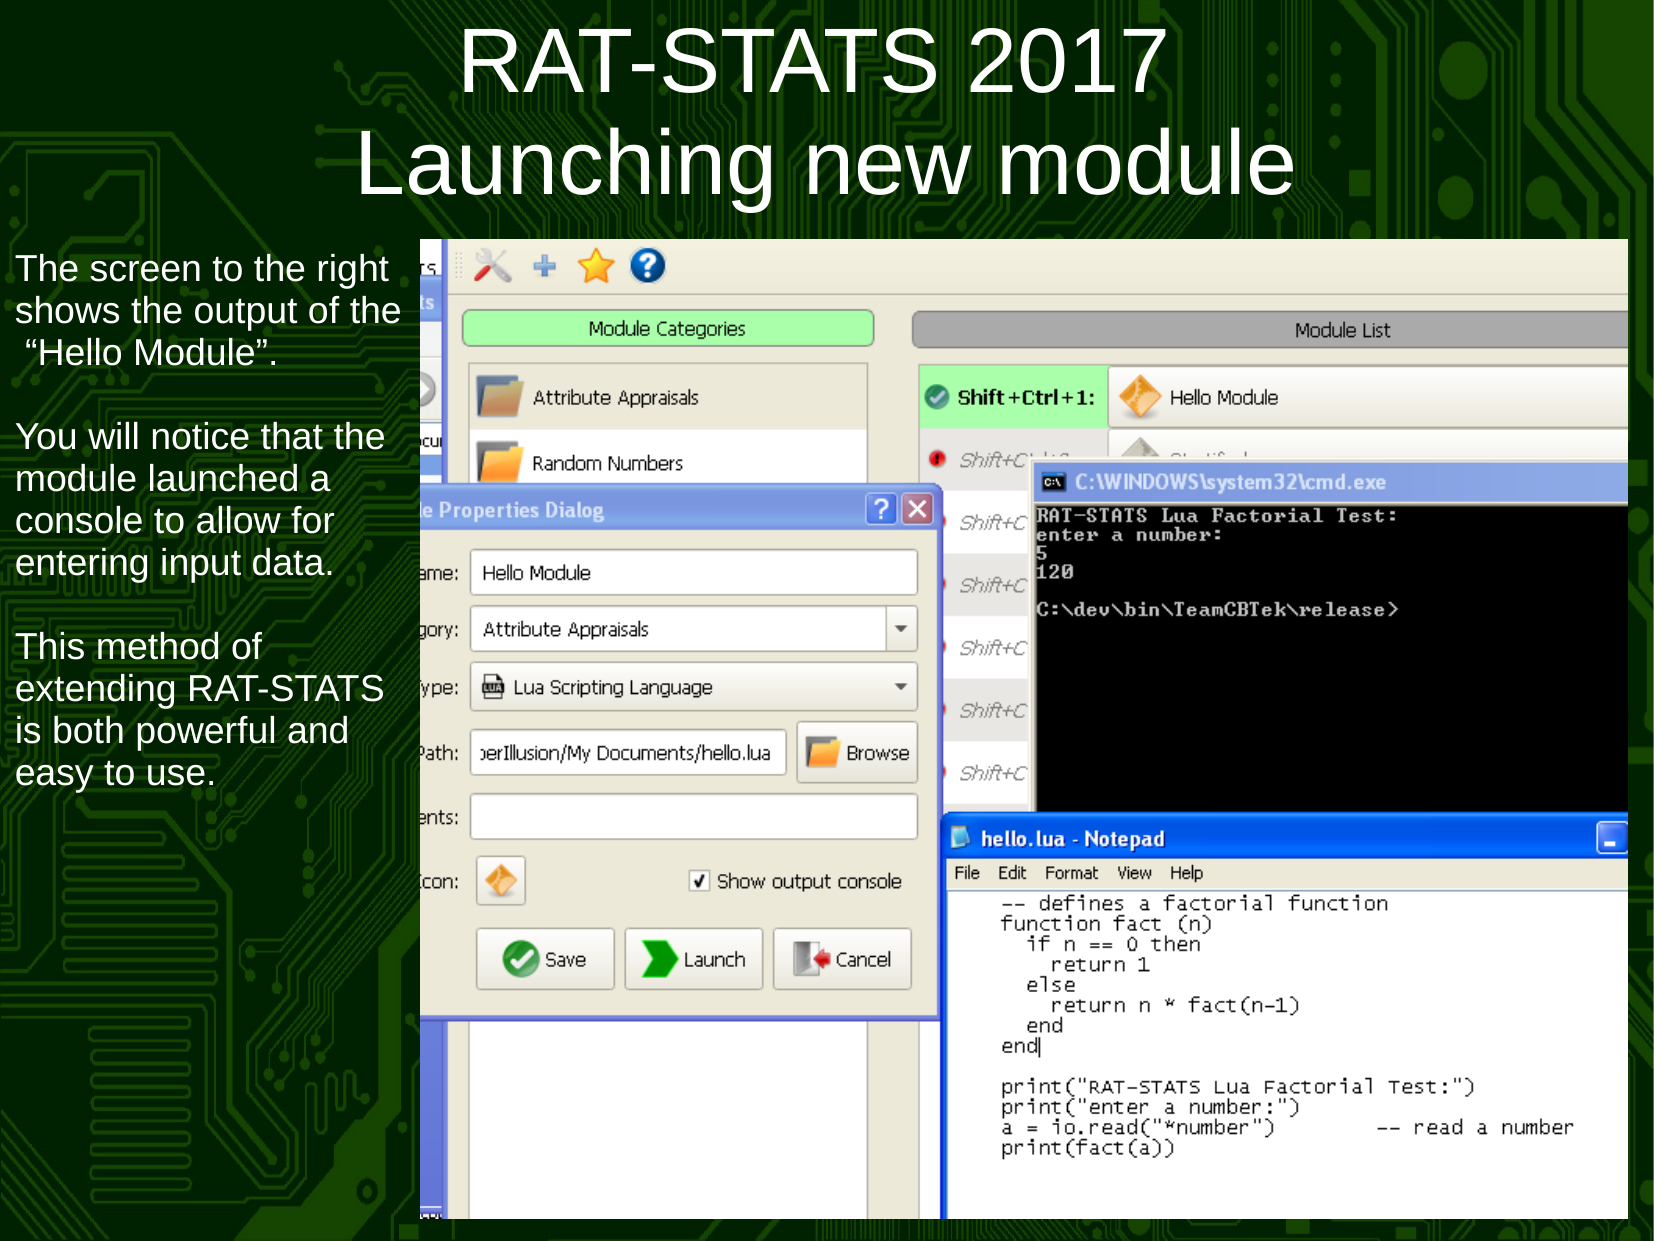

# RAT-STATS 2017 Launching new module
The screen to the right shows the output of the “Hello Module”.
You will notice that the module launched a console to allow for entering input data.
This method of extending RAT-STATS is both powerful and easy to use.